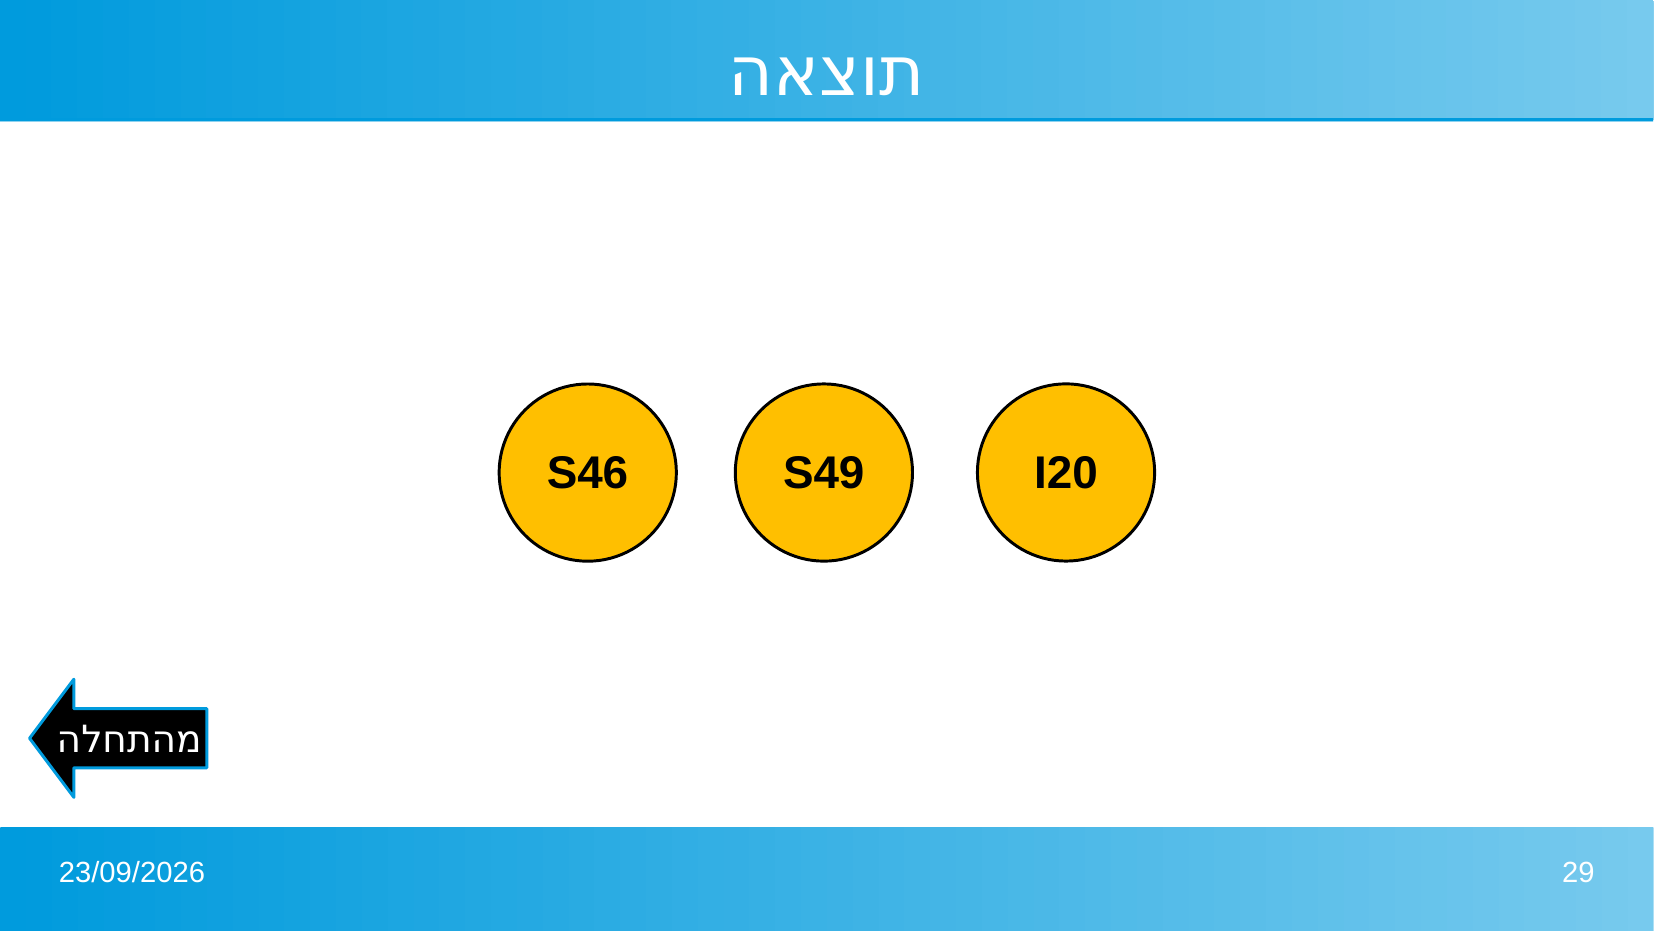

# תוצאה
I20
S49
S46
מהתחלה
29